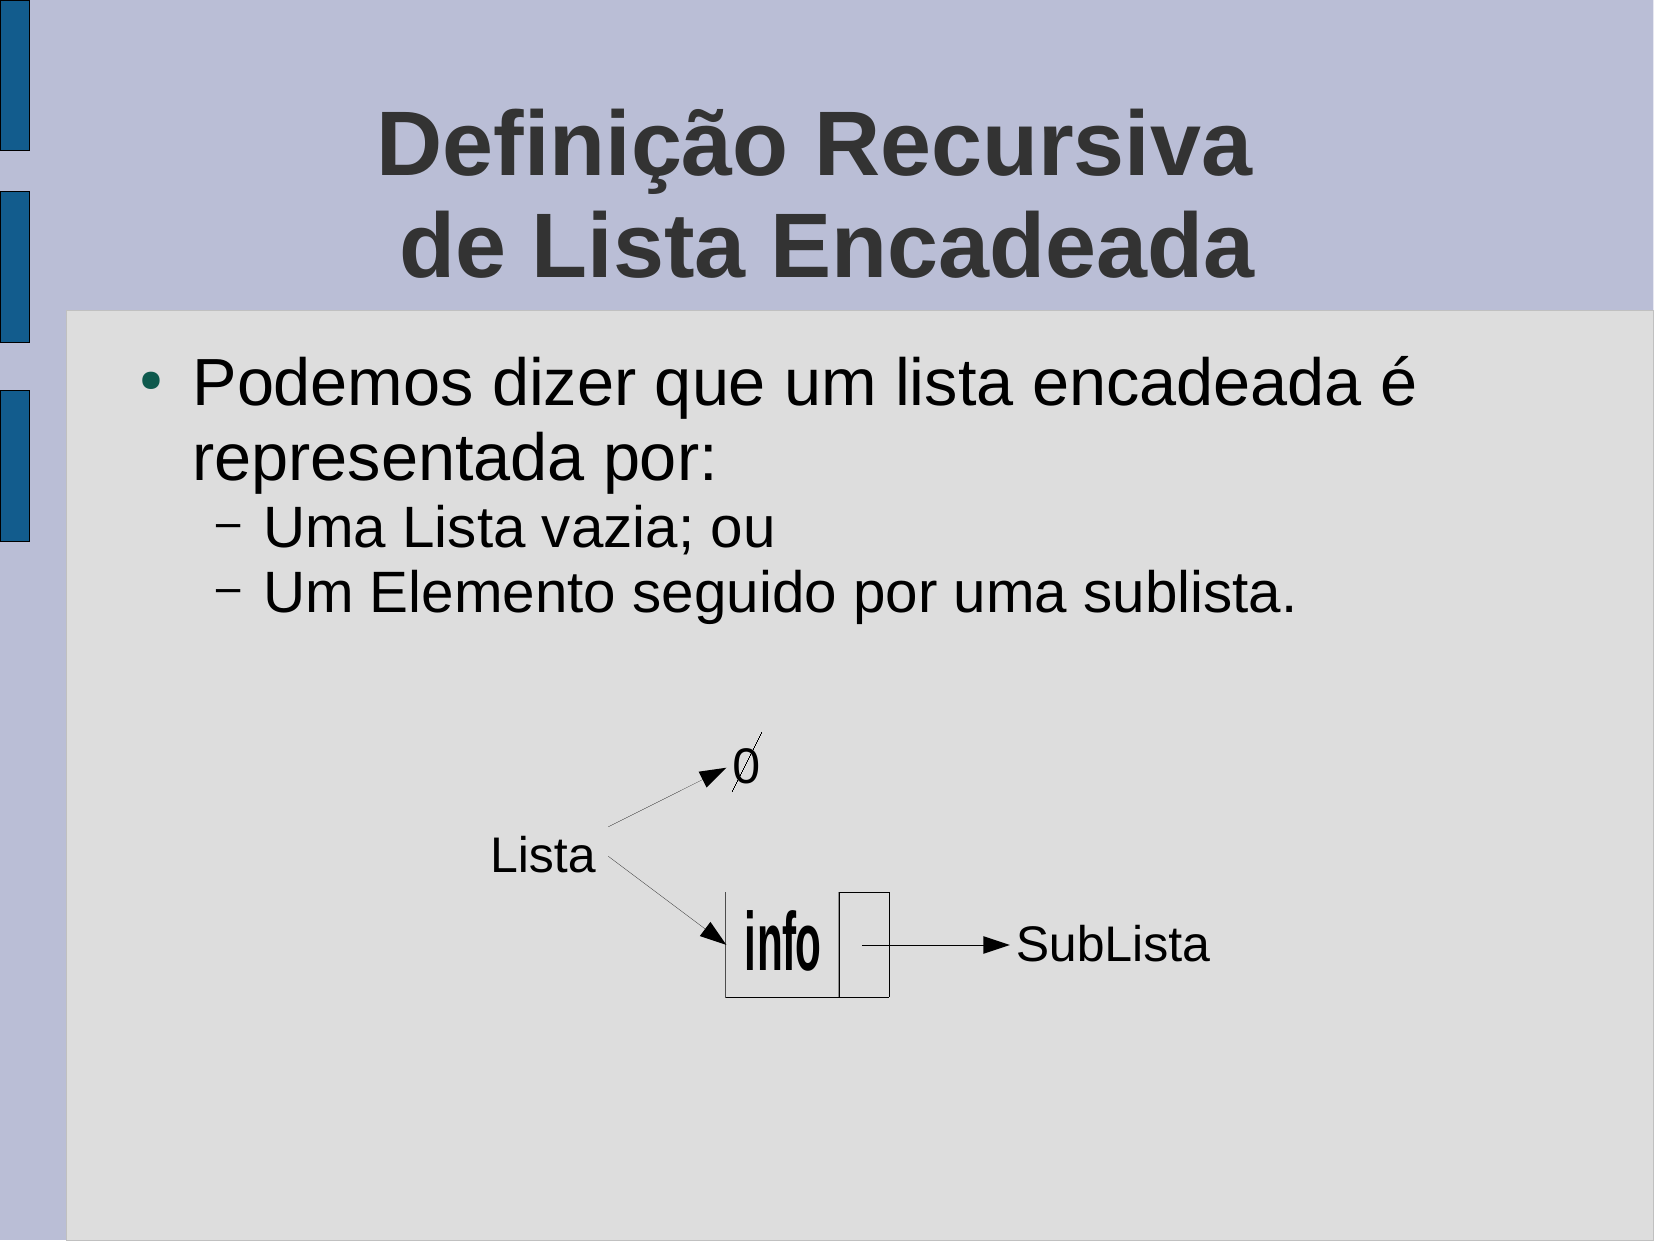

# Definição Recursiva de Lista Encadeada
Podemos dizer que um lista encadeada é representada por:
Uma Lista vazia; ou
Um Elemento seguido por uma sublista.
0
Lista
SubLista